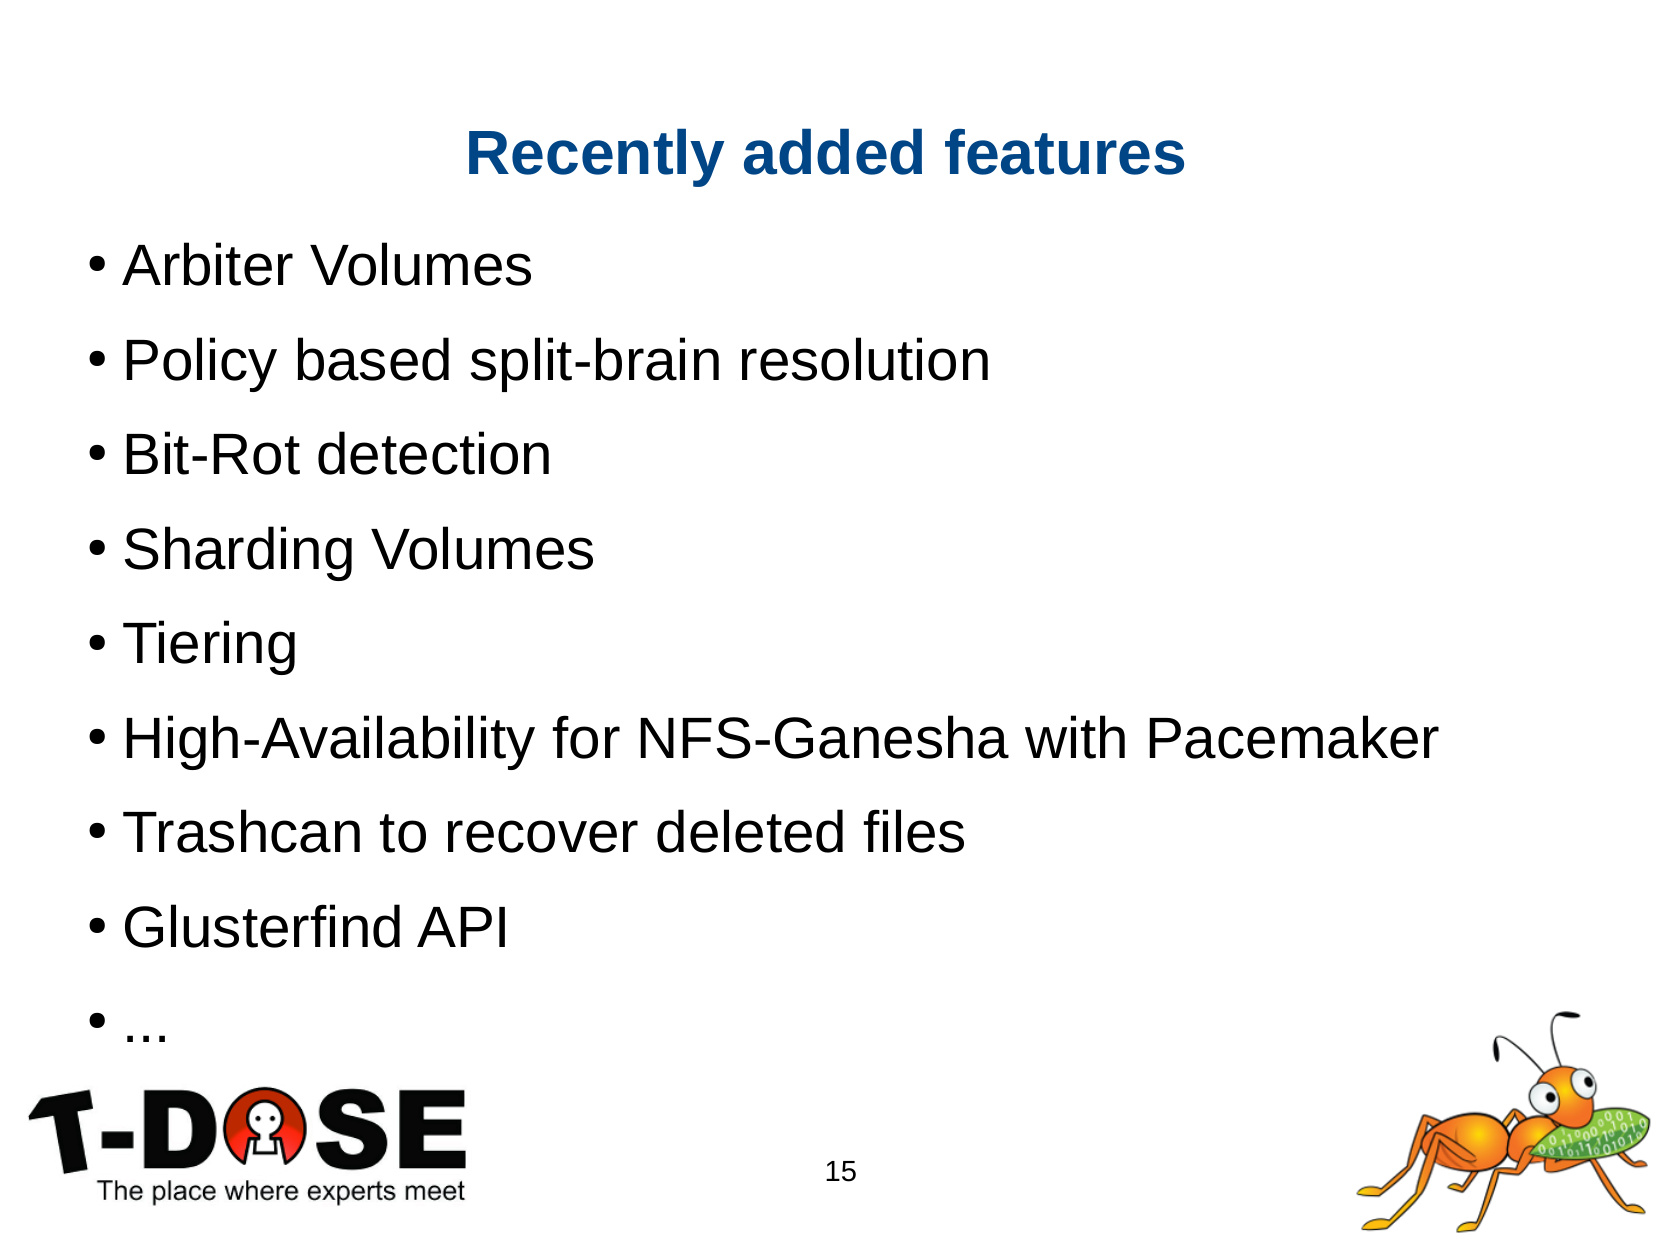

Recently added features
# Arbiter Volumes
Policy based split-brain resolution
Bit-Rot detection
Sharding Volumes
Tiering
High-Availability for NFS-Ganesha with Pacemaker
Trashcan to recover deleted files
Glusterfind API
...
15